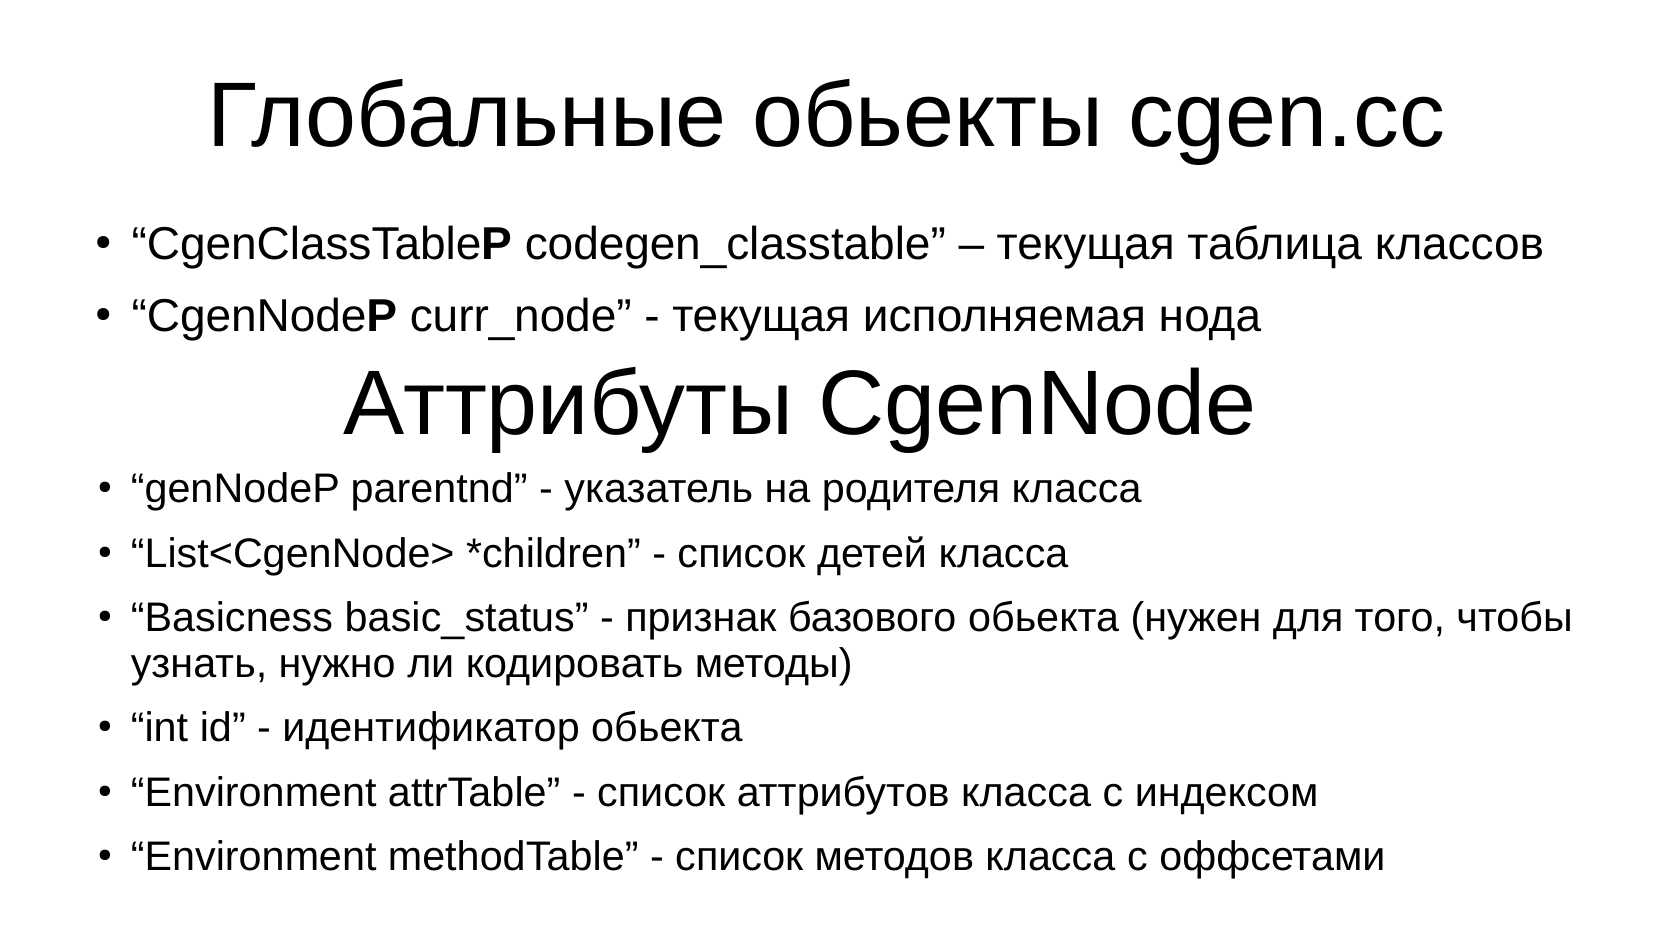

# Глобальные обьекты cgen.cc
“CgenClassTableP codegen_classtable” – текущая таблица классов
“CgenNodeP curr_node” - текущая исполняемая нода
Аттрибуты CgenNode
“genNodeP parentnd” - указатель на родителя класса
“List<CgenNode> *children” - список детей класса
“Basicness basic_status” - признак базового обьекта (нужен для того, чтобы узнать, нужно ли кодировать методы)
“int id” - идентификатор обьекта
“Environment attrTable” - список аттрибутов класса с индексом
“Environment methodTable” - список методов класса с оффсетами